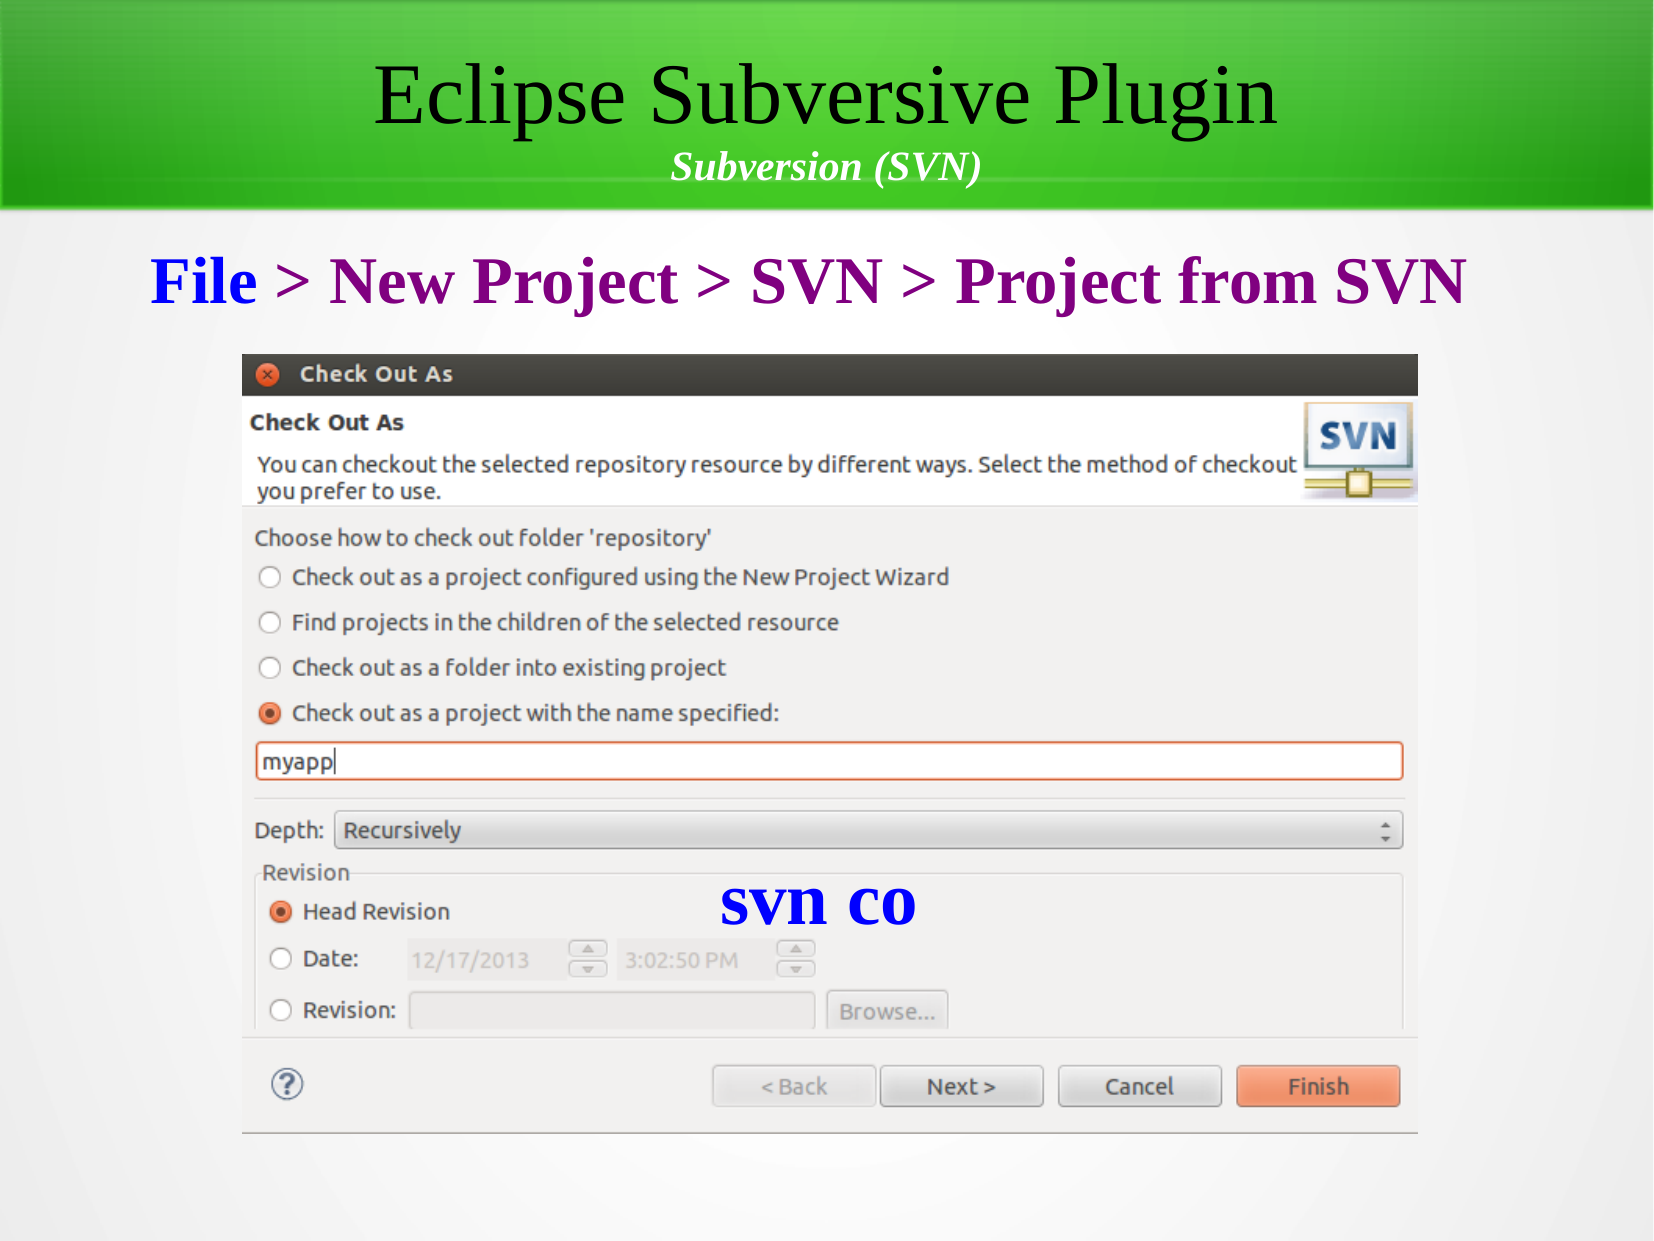

# Eclipse Subversive Plugin Subversion (SVN)
File > New Project > SVN > Project from SVN
svn co